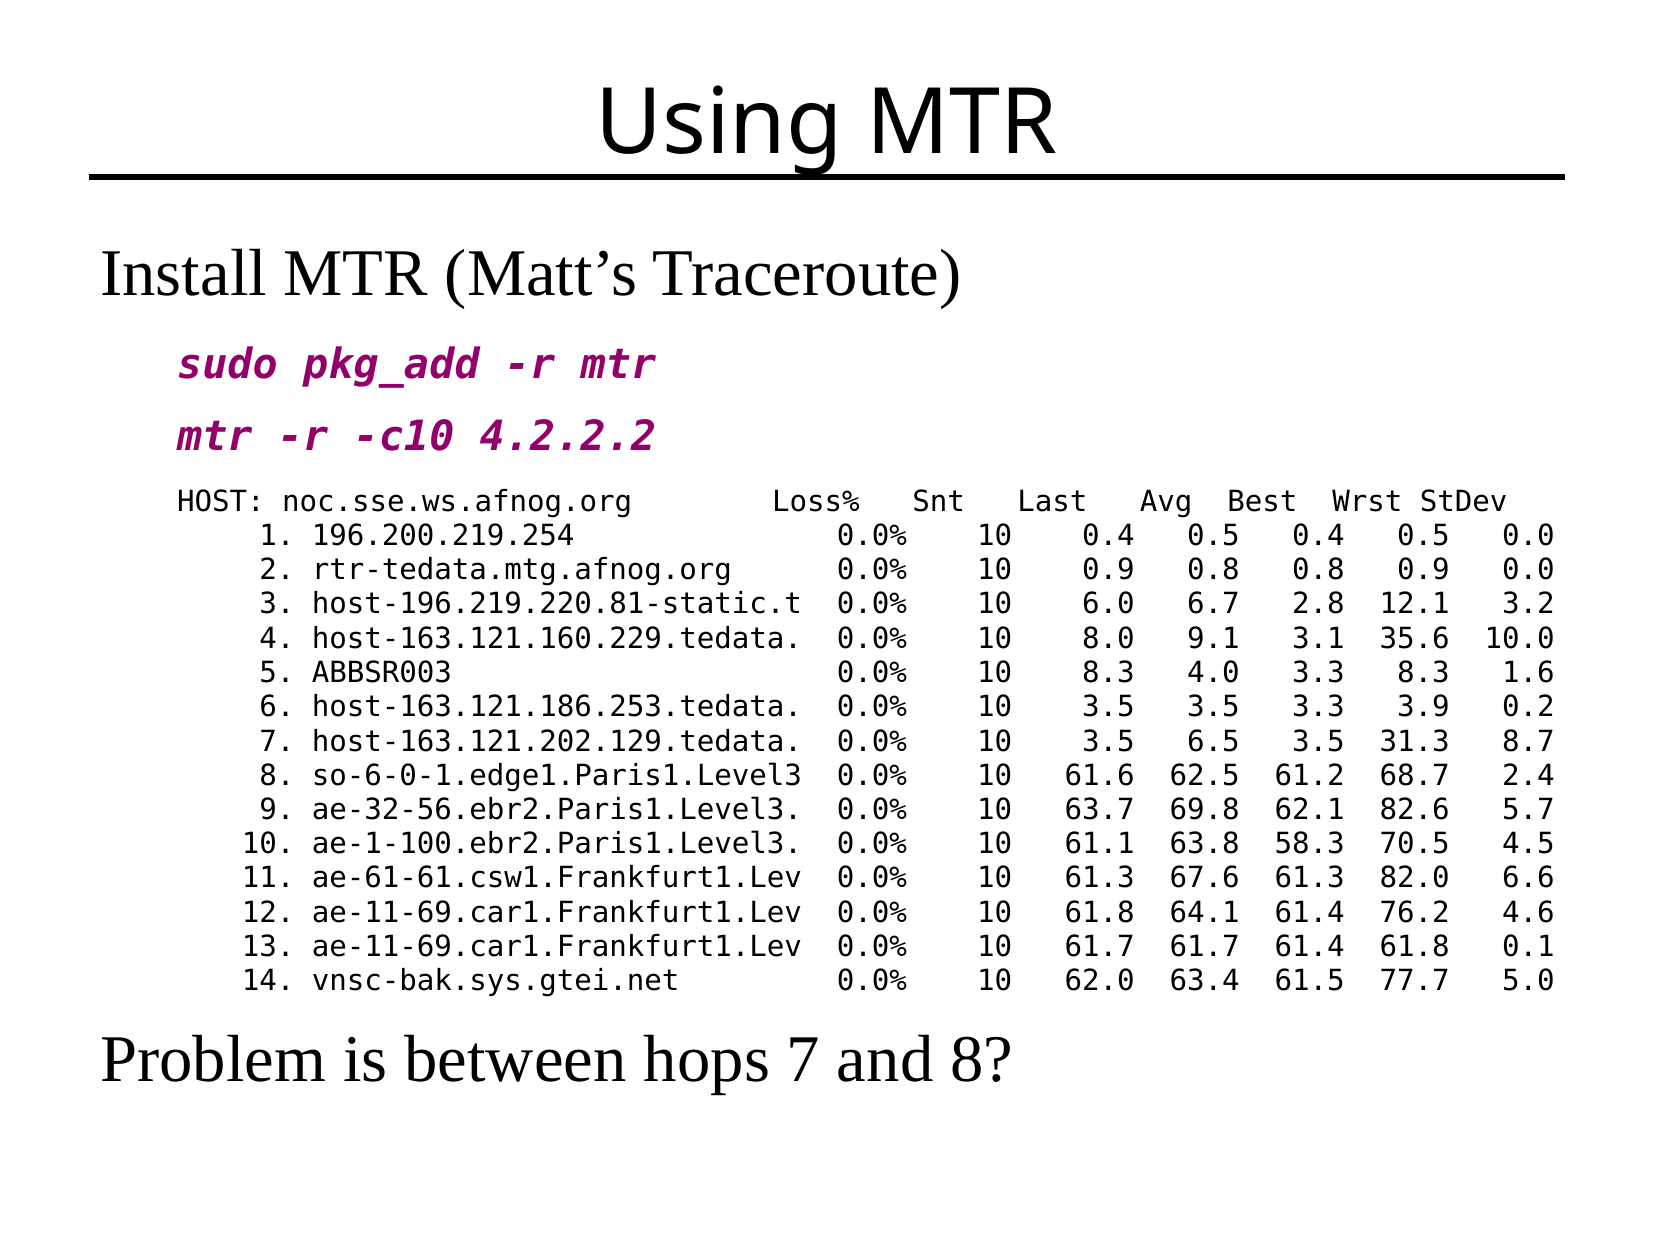

# Using MTR
Install MTR (Matt’s Traceroute)
sudo pkg_add -r mtr
mtr -r -c10 4.2.2.2
HOST: noc.sse.ws.afnog.org Loss% Snt Last Avg Best Wrst StDev
 1. 196.200.219.254 0.0% 10 0.4 0.5 0.4 0.5 0.0
 2. rtr-tedata.mtg.afnog.org 0.0% 10 0.9 0.8 0.8 0.9 0.0
 3. host-196.219.220.81-static.t 0.0% 10 6.0 6.7 2.8 12.1 3.2
 4. host-163.121.160.229.tedata. 0.0% 10 8.0 9.1 3.1 35.6 10.0
 5. ABBSR003 0.0% 10 8.3 4.0 3.3 8.3 1.6
 6. host-163.121.186.253.tedata. 0.0% 10 3.5 3.5 3.3 3.9 0.2
 7. host-163.121.202.129.tedata. 0.0% 10 3.5 6.5 3.5 31.3 8.7
 8. so-6-0-1.edge1.Paris1.Level3 0.0% 10 61.6 62.5 61.2 68.7 2.4
 9. ae-32-56.ebr2.Paris1.Level3. 0.0% 10 63.7 69.8 62.1 82.6 5.7
 10. ae-1-100.ebr2.Paris1.Level3. 0.0% 10 61.1 63.8 58.3 70.5 4.5
 11. ae-61-61.csw1.Frankfurt1.Lev 0.0% 10 61.3 67.6 61.3 82.0 6.6
 12. ae-11-69.car1.Frankfurt1.Lev 0.0% 10 61.8 64.1 61.4 76.2 4.6
 13. ae-11-69.car1.Frankfurt1.Lev 0.0% 10 61.7 61.7 61.4 61.8 0.1
 14. vnsc-bak.sys.gtei.net 0.0% 10 62.0 63.4 61.5 77.7 5.0
Problem is between hops 7 and 8?